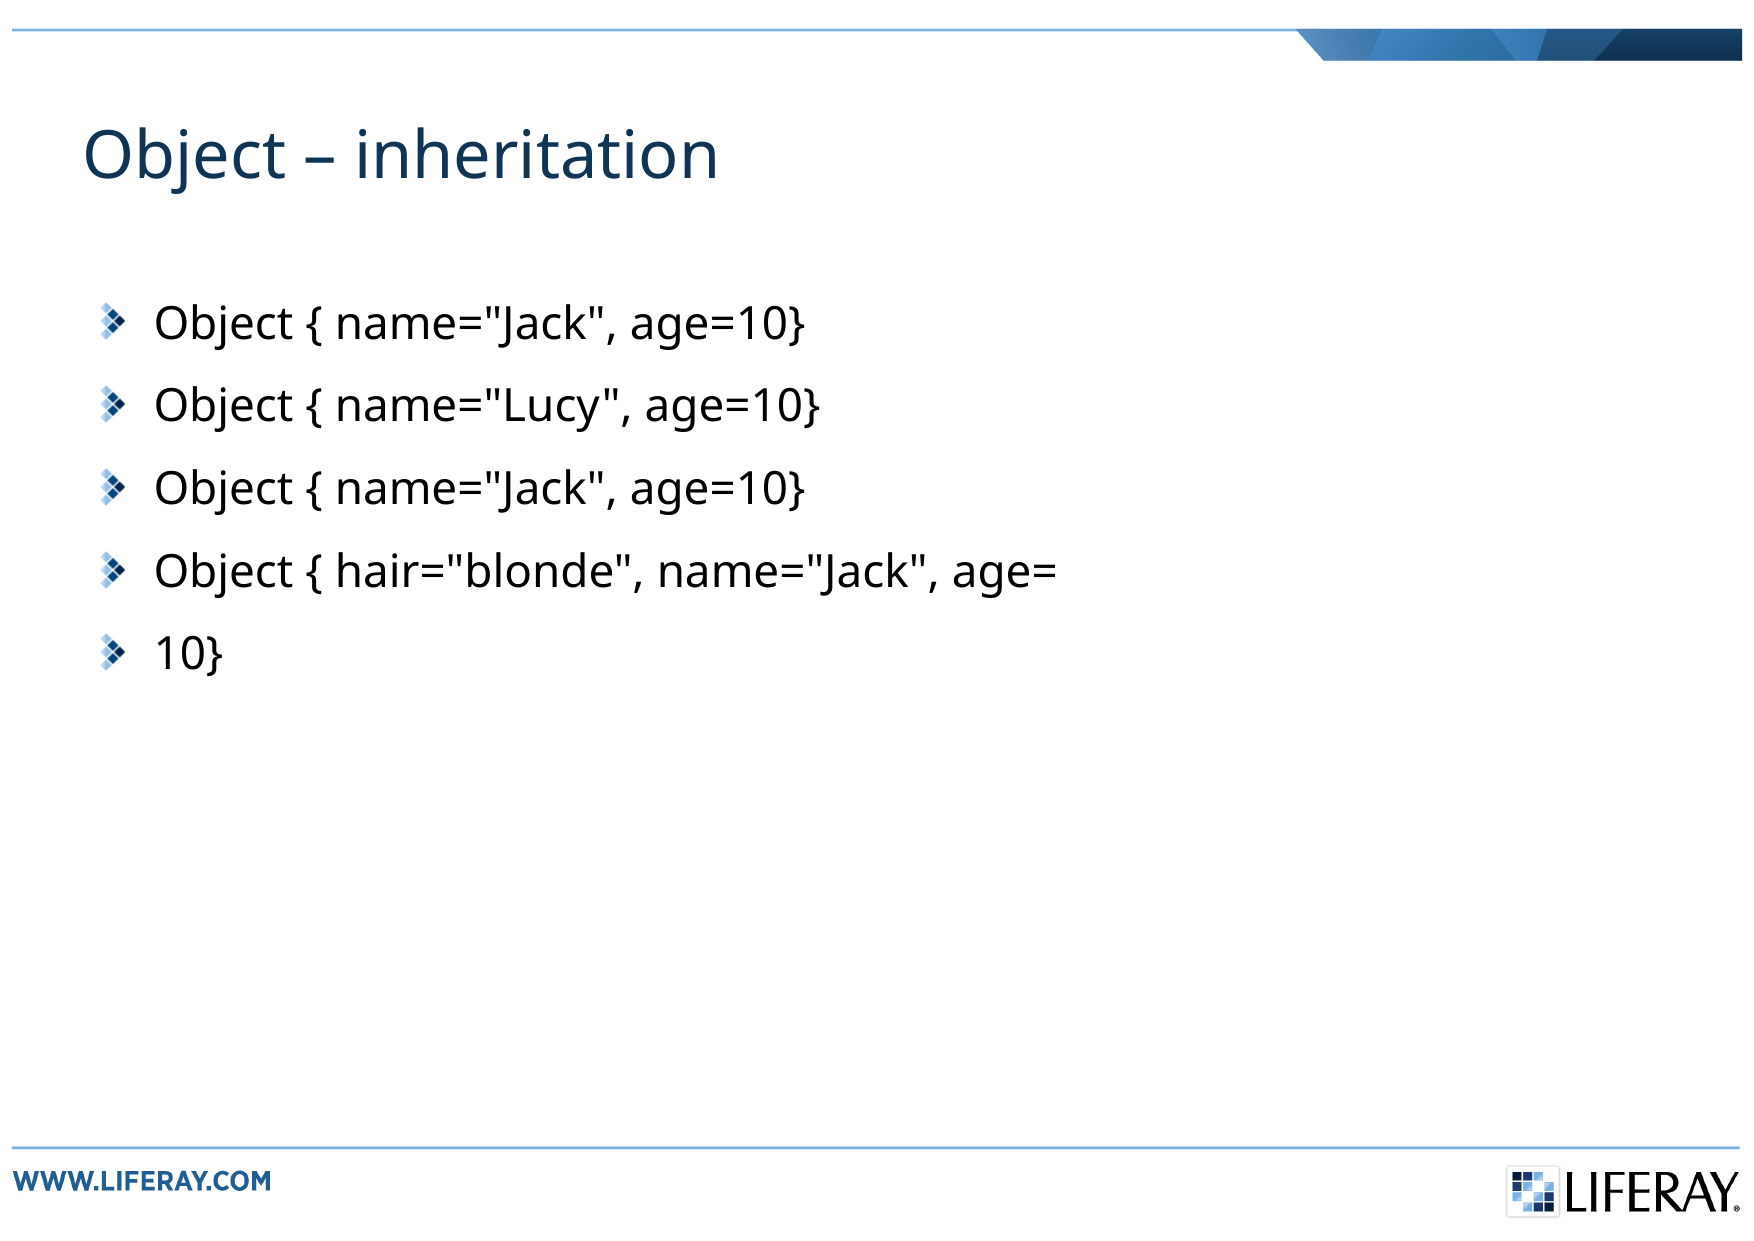

# Object – inheritation
Object { name="Jack", age=10}
Object { name="Lucy", age=10}
Object { name="Jack", age=10}
Object { hair="blonde", name="Jack", age=
10}